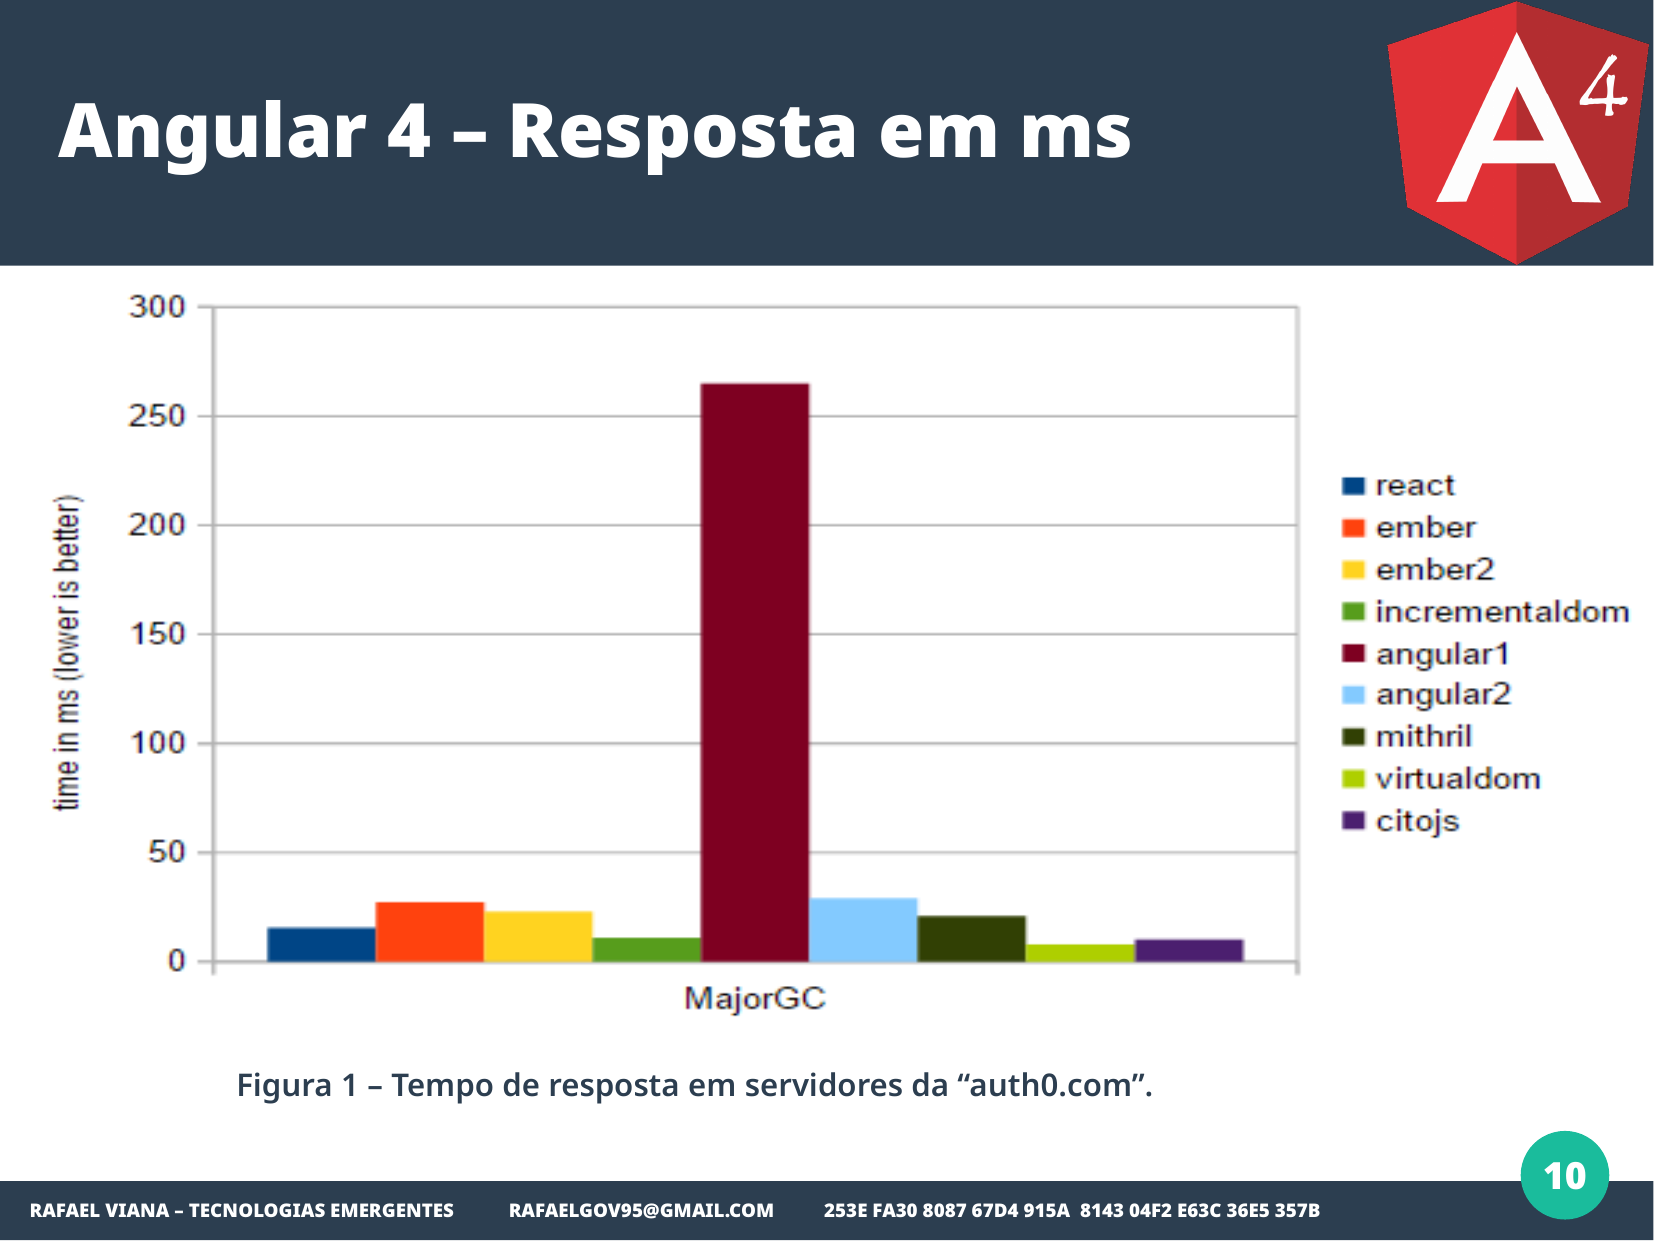

Angular 4 – Resposta em ms
#
Figura 1 – Tempo de resposta em servidores da “auth0.com”.
10
RAFAEL VIANA – TECNOLOGIAS EMERGENTES RAFAELGOV95@GMAIL.COM 253E FA30 8087 67D4 915A 8143 04F2 E63C 36E5 357B